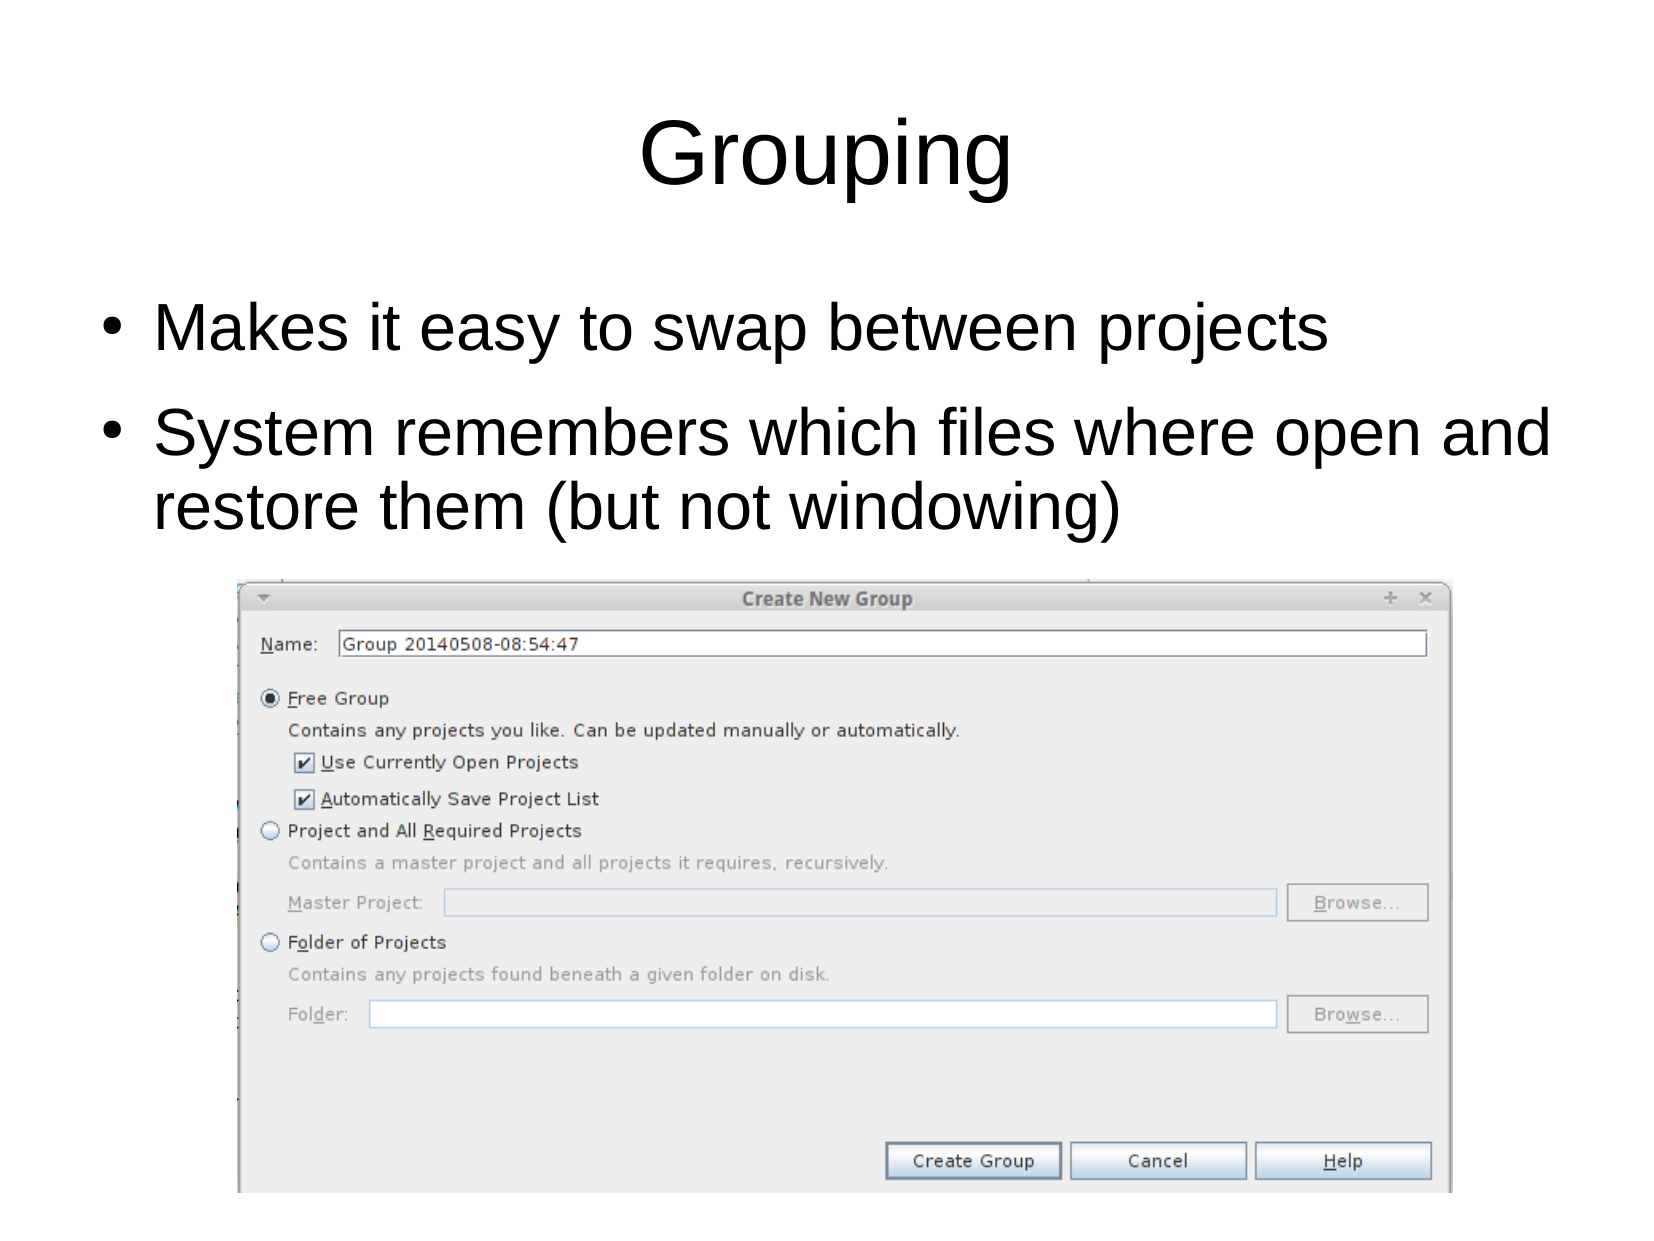

# Grouping
Makes it easy to swap between projects
System remembers which files where open and restore them (but not windowing)